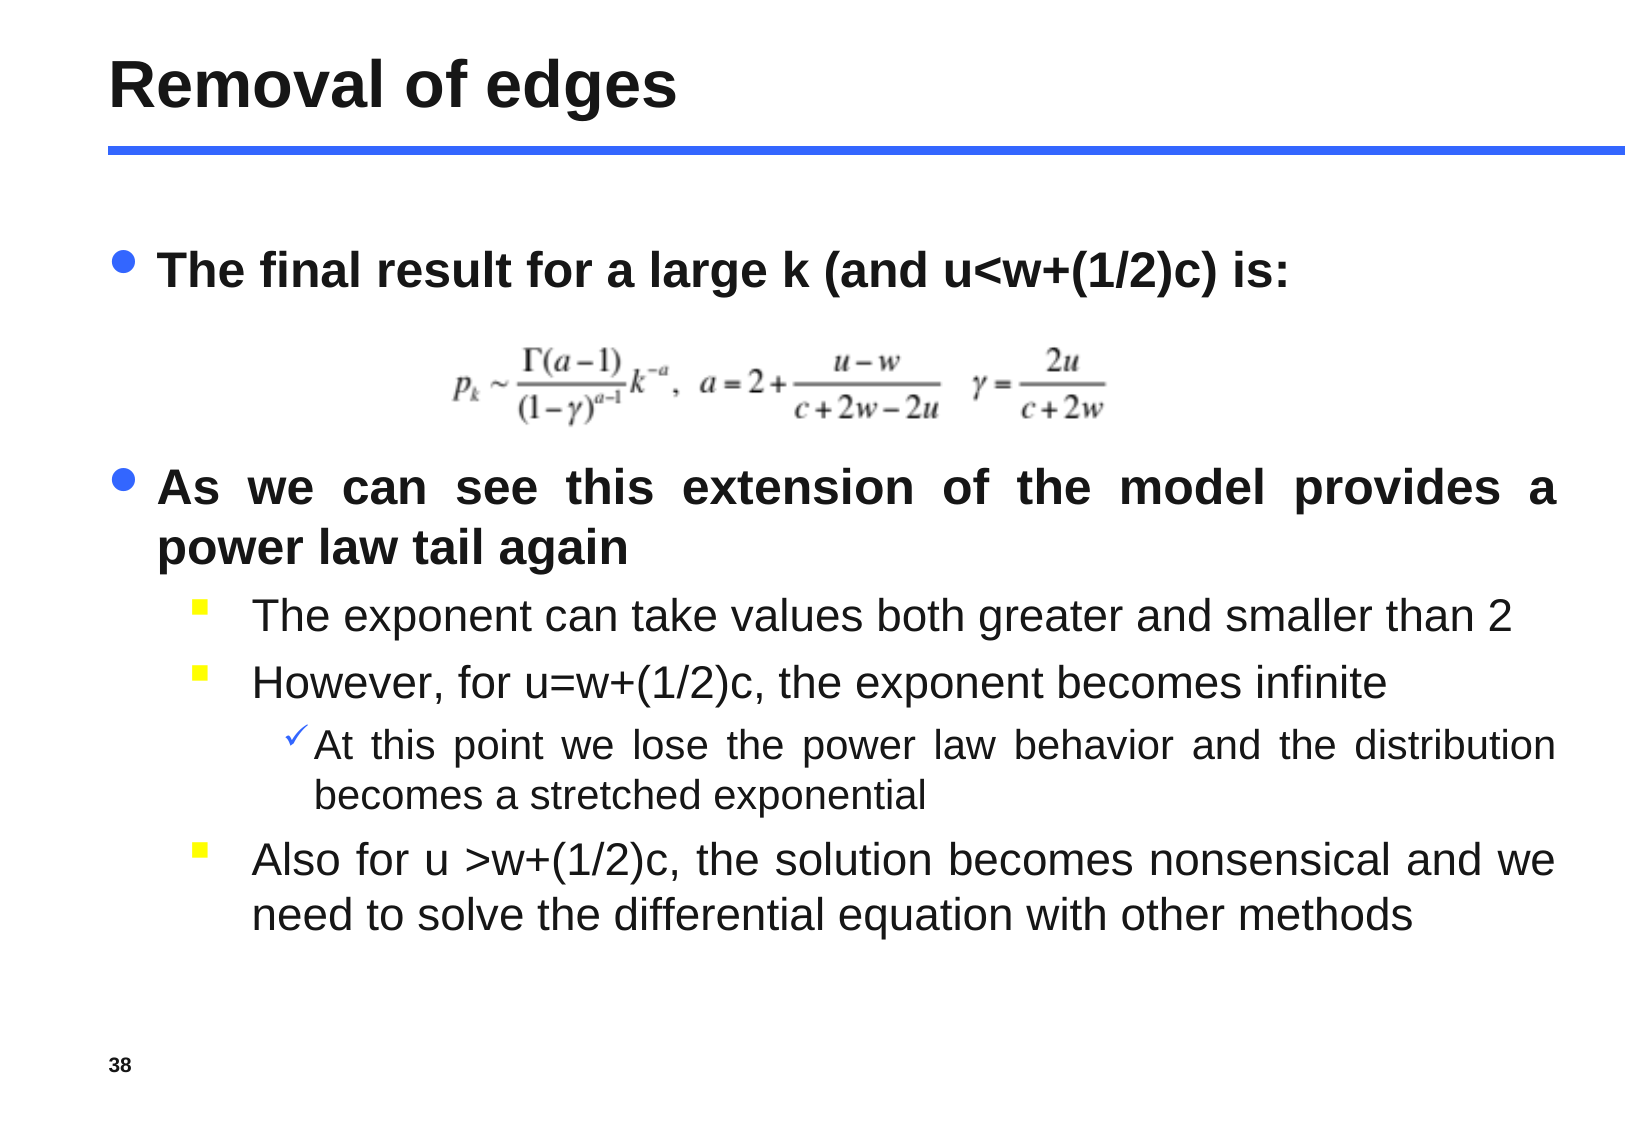

# Removal of edges
The final result for a large k (and u<w+(1/2)c) is:
As we can see this extension of the model provides a power law tail again
The exponent can take values both greater and smaller than 2
However, for u=w+(1/2)c, the exponent becomes infinite
At this point we lose the power law behavior and the distribution becomes a stretched exponential
Also for u >w+(1/2)c, the solution becomes nonsensical and we need to solve the differential equation with other methods